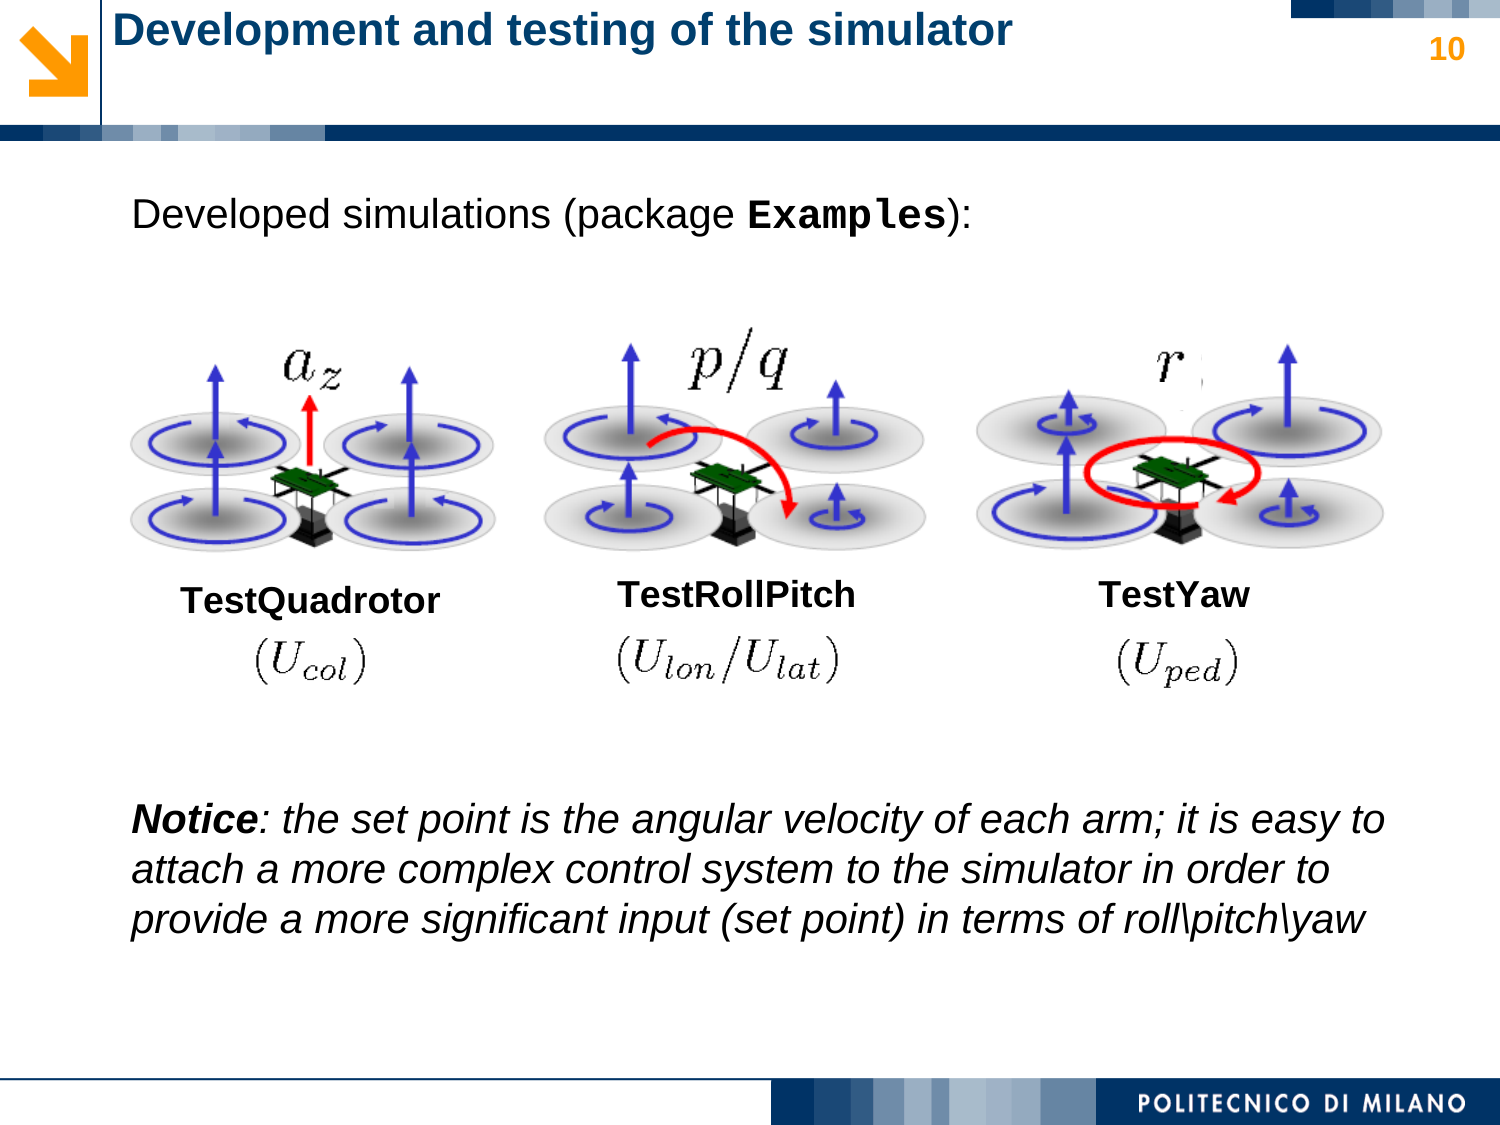

Development and testing of the simulator
# Developed simulations (package Examples):
Notice: the set point is the angular velocity of each arm; it is easy to attach a more complex control system to the simulator in order to provide a more significant input (set point) in terms of roll\pitch\yaw
TestYaw
TestRollPitch
TestQuadrotor